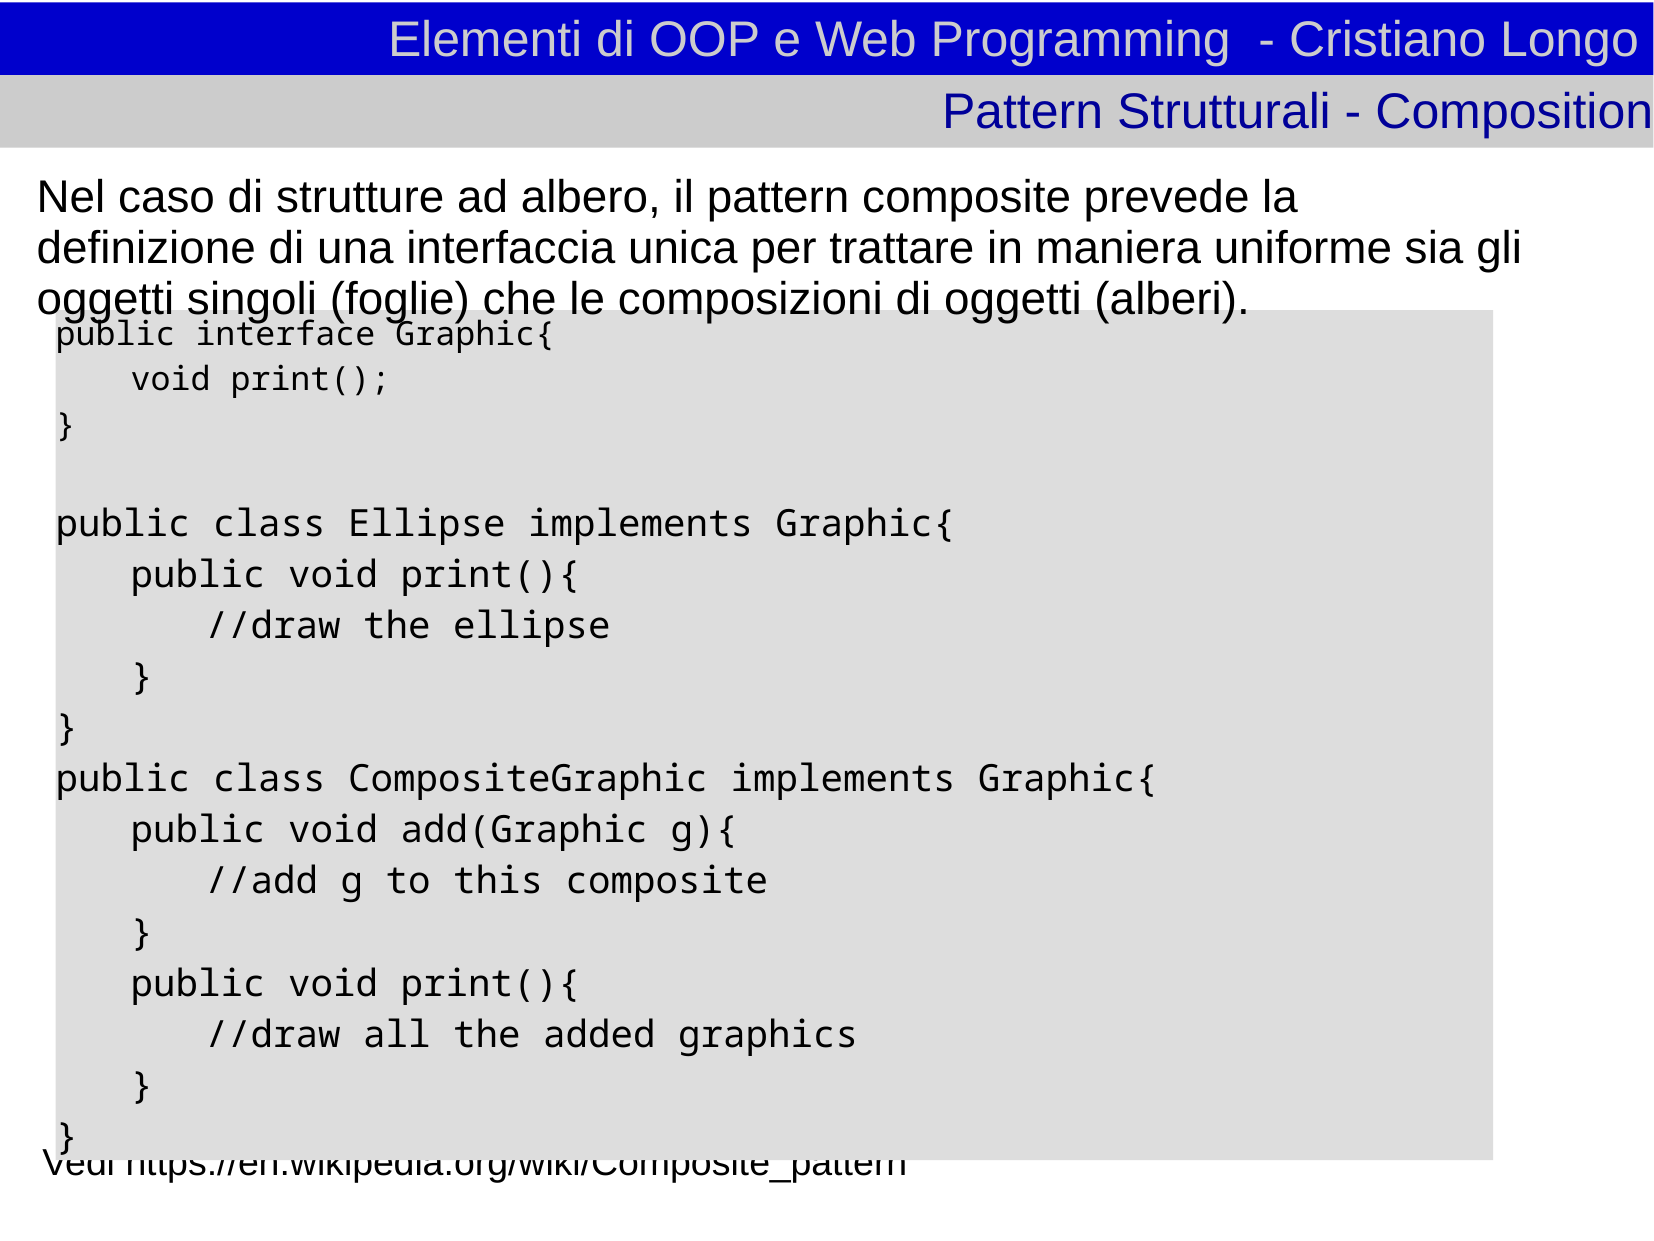

# Elementi di OOP e Web Programming - Cristiano Longo
Pattern Strutturali - Composition
Nel caso di strutture ad albero, il pattern composite prevede la definizione di una interfaccia unica per trattare in maniera uniforme sia gli oggetti singoli (foglie) che le composizioni di oggetti (alberi).
public interface Graphic{
	void print();
}
public class Ellipse implements Graphic{
	public void print(){
		//draw the ellipse
	}
}
public class CompositeGraphic implements Graphic{
	public void add(Graphic g){
		//add g to this composite
	}
	public void print(){
		//draw all the added graphics
	}
}
| Utente | Cane |
| --- | --- |
| alice | fuffy |
| charlie | doggy |
| charlie | pluto |
| bob | fuffy |
Vedi https://en.wikipedia.org/wiki/Composite_pattern